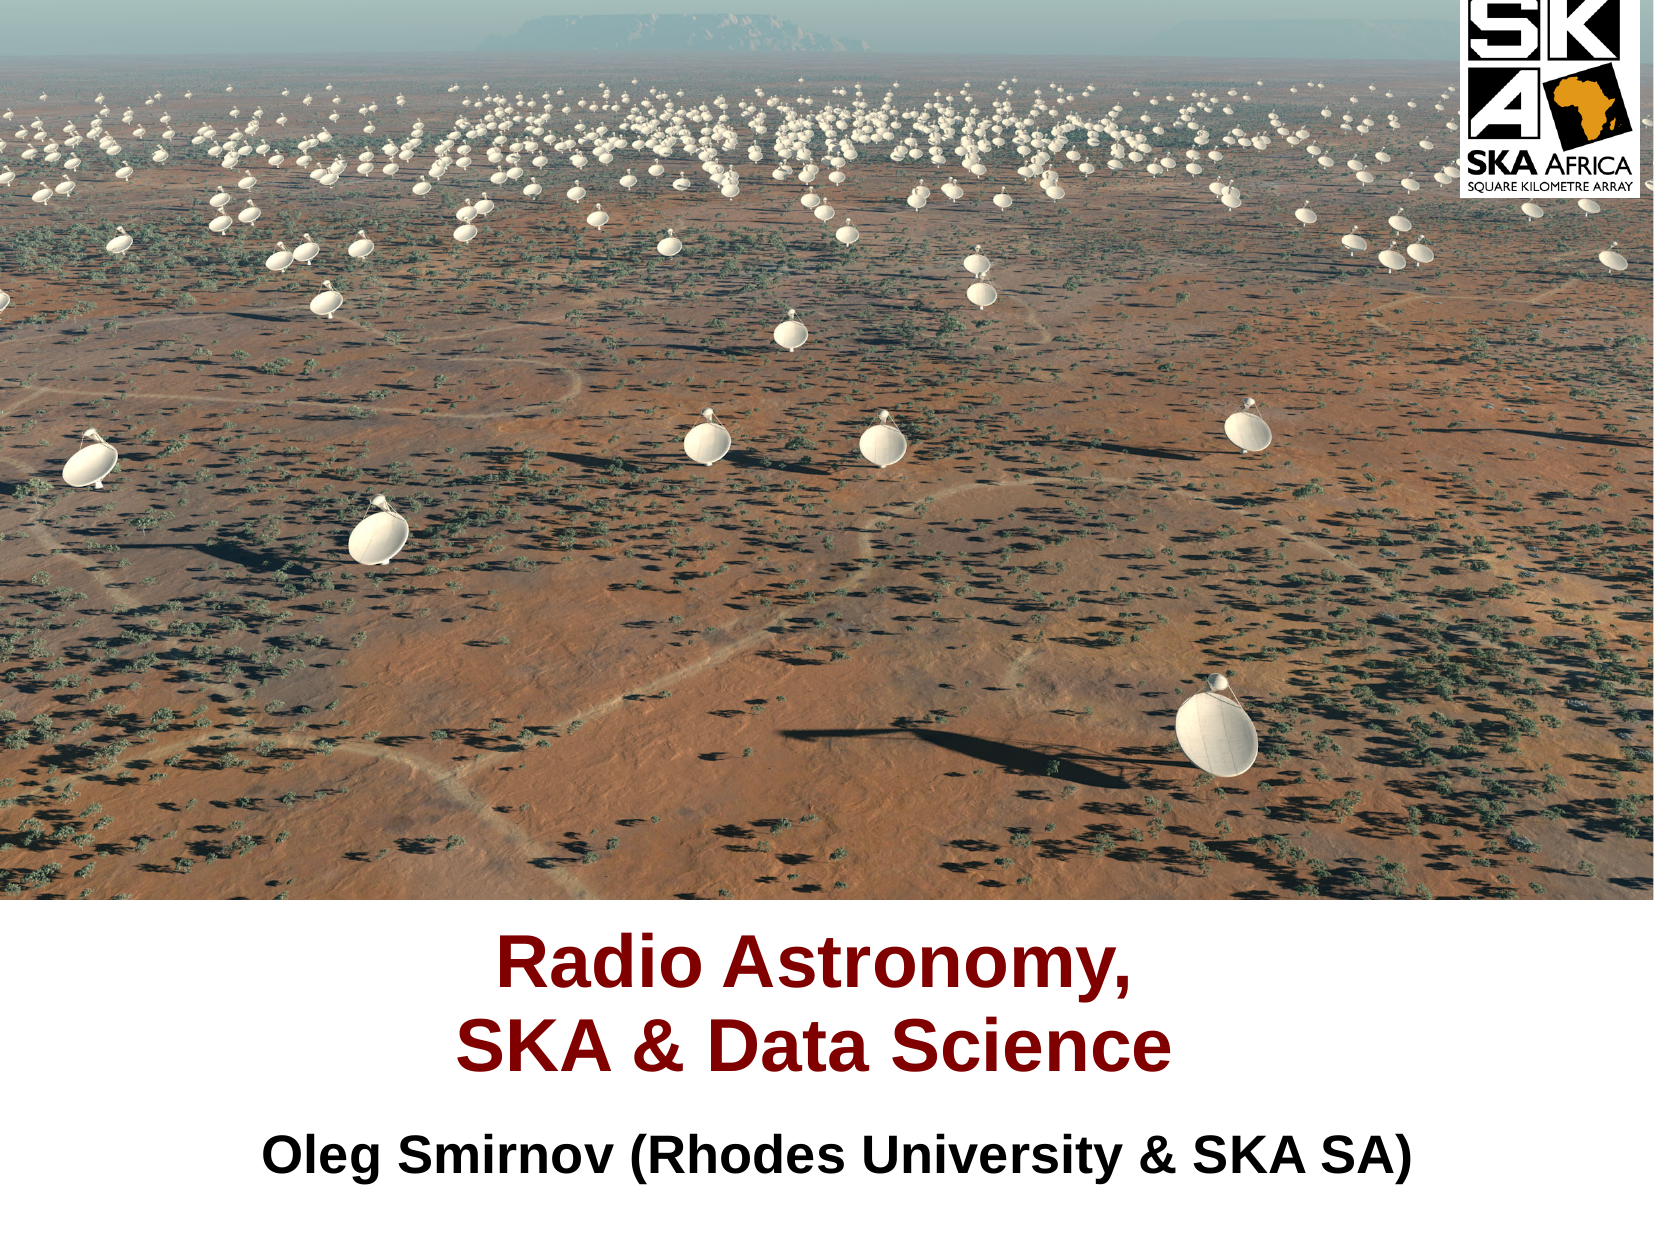

Radio Astronomy,
SKA & Data Science
# Oleg Smirnov (Rhodes University & SKA SA)